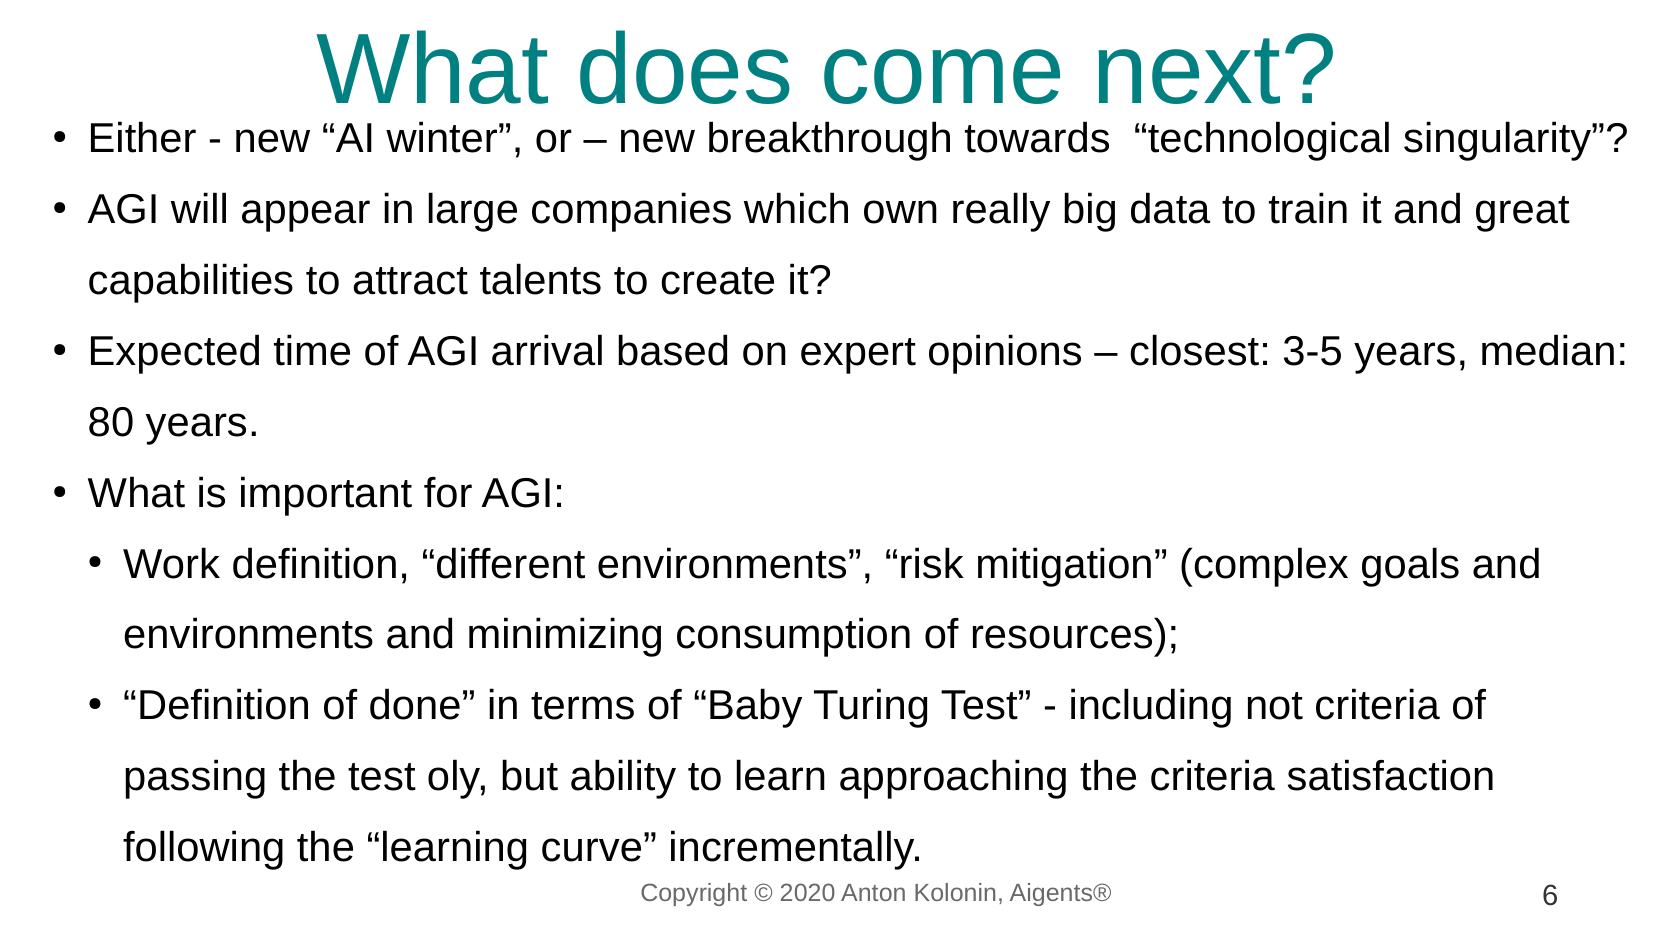

What does come next?
Either - new “AI winter”, or – new breakthrough towards “technological singularity”?
AGI will appear in large companies which own really big data to train it and great capabilities to attract talents to create it?
Expected time of AGI arrival based on expert opinions – closest: 3-5 years, median: 80 years.
What is important for AGI:
Work definition, “different environments”, “risk mitigation” (complex goals and environments and minimizing consumption of resources);
“Definition of done” in terms of “Baby Turing Test” - including not criteria of passing the test oly, but ability to learn approaching the criteria satisfaction following the “learning curve” incrementally.
Copyright © 2020 Anton Kolonin, Aigents®
6